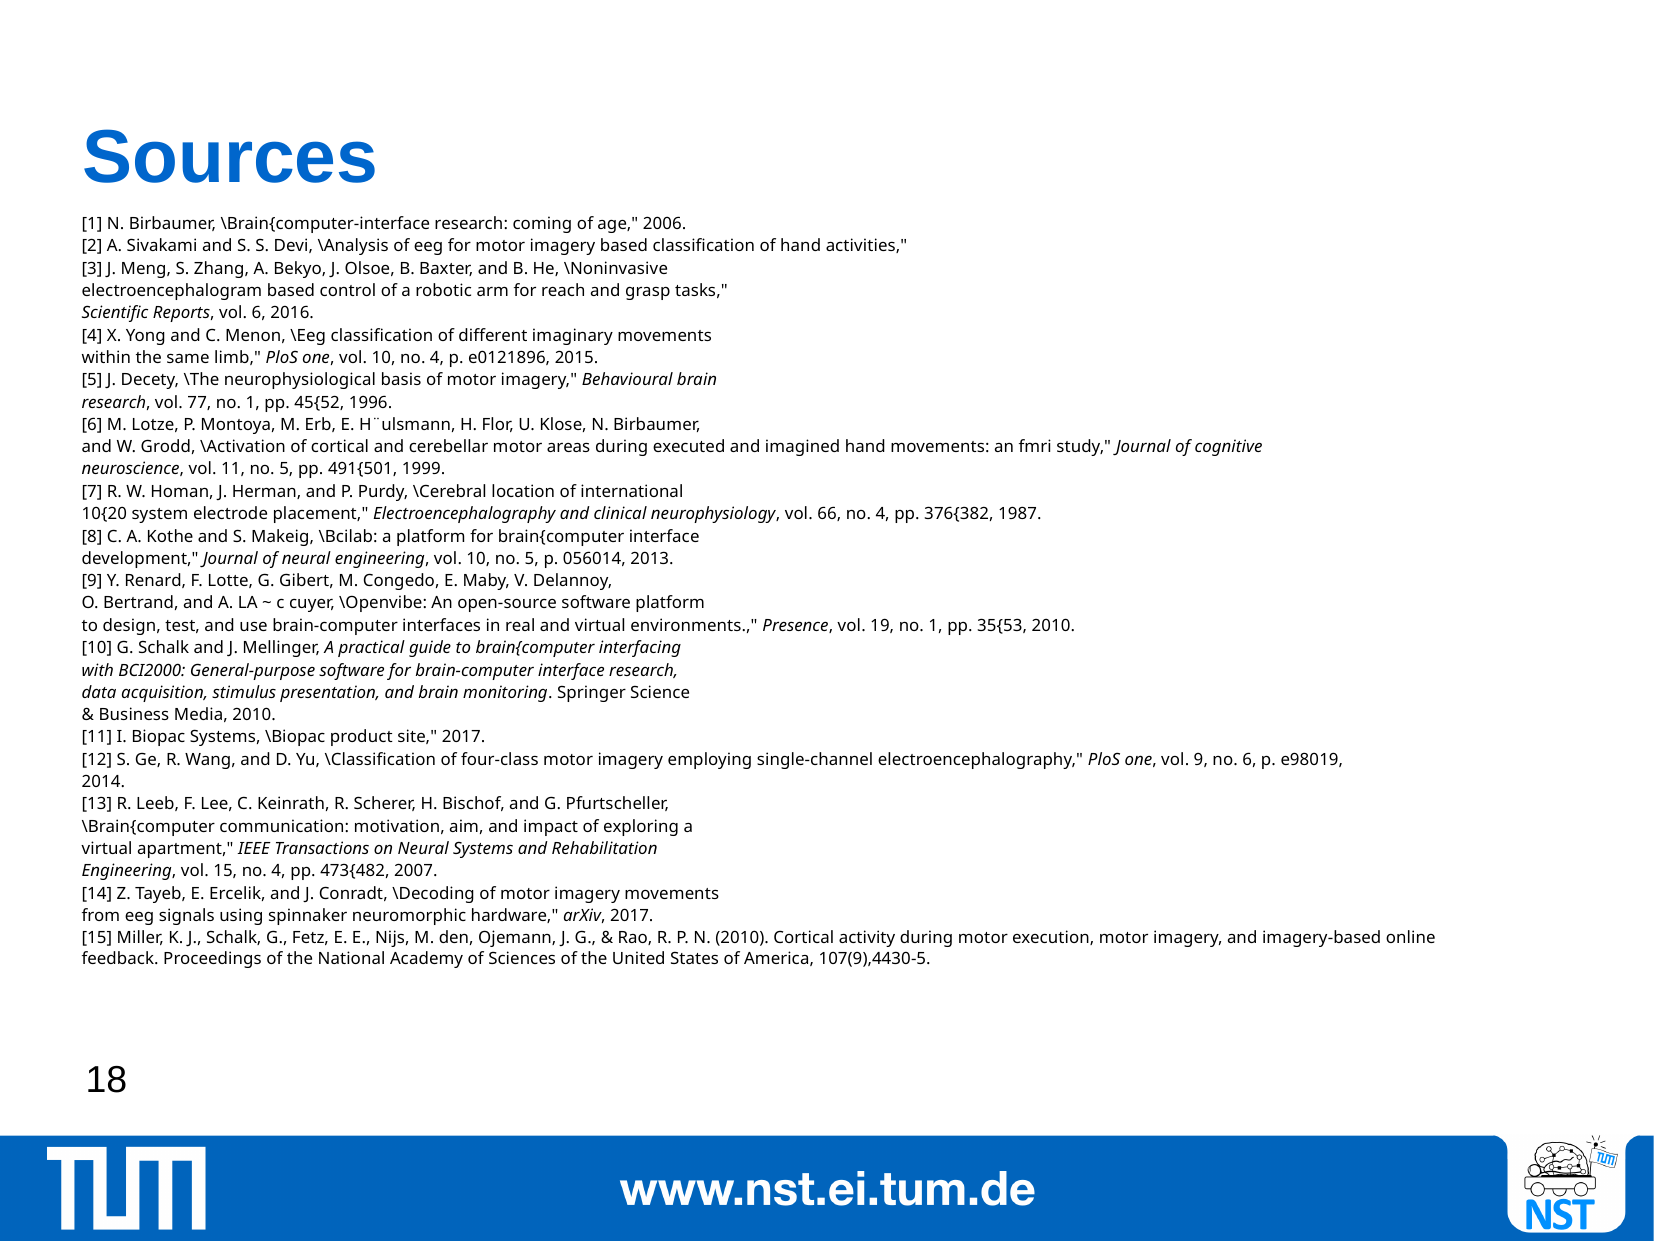

# Sources
[1] N. Birbaumer, \Brain{computer-interface research: coming of age," 2006.
[2] A. Sivakami and S. S. Devi, \Analysis of eeg for motor imagery based classification of hand activities,"
[3] J. Meng, S. Zhang, A. Bekyo, J. Olsoe, B. Baxter, and B. He, \Noninvasive
electroencephalogram based control of a robotic arm for reach and grasp tasks,"
Scientific Reports, vol. 6, 2016.
[4] X. Yong and C. Menon, \Eeg classification of different imaginary movements
within the same limb," PloS one, vol. 10, no. 4, p. e0121896, 2015.
[5] J. Decety, \The neurophysiological basis of motor imagery," Behavioural brain
research, vol. 77, no. 1, pp. 45{52, 1996.
[6] M. Lotze, P. Montoya, M. Erb, E. H¨ulsmann, H. Flor, U. Klose, N. Birbaumer,
and W. Grodd, \Activation of cortical and cerebellar motor areas during executed and imagined hand movements: an fmri study," Journal of cognitive
neuroscience, vol. 11, no. 5, pp. 491{501, 1999.
[7] R. W. Homan, J. Herman, and P. Purdy, \Cerebral location of international
10{20 system electrode placement," Electroencephalography and clinical neurophysiology, vol. 66, no. 4, pp. 376{382, 1987.
[8] C. A. Kothe and S. Makeig, \Bcilab: a platform for brain{computer interface
development," Journal of neural engineering, vol. 10, no. 5, p. 056014, 2013.
[9] Y. Renard, F. Lotte, G. Gibert, M. Congedo, E. Maby, V. Delannoy,
O. Bertrand, and A. LA ~ c cuyer, \Openvibe: An open-source software platform
to design, test, and use brain-computer interfaces in real and virtual environments.," Presence, vol. 19, no. 1, pp. 35{53, 2010.
[10] G. Schalk and J. Mellinger, A practical guide to brain{computer interfacing
with BCI2000: General-purpose software for brain-computer interface research,
data acquisition, stimulus presentation, and brain monitoring. Springer Science
& Business Media, 2010.
[11] I. Biopac Systems, \Biopac product site," 2017.
[12] S. Ge, R. Wang, and D. Yu, \Classification of four-class motor imagery employing single-channel electroencephalography," PloS one, vol. 9, no. 6, p. e98019,
2014.
[13] R. Leeb, F. Lee, C. Keinrath, R. Scherer, H. Bischof, and G. Pfurtscheller,
\Brain{computer communication: motivation, aim, and impact of exploring a
virtual apartment," IEEE Transactions on Neural Systems and Rehabilitation
Engineering, vol. 15, no. 4, pp. 473{482, 2007.
[14] Z. Tayeb, E. Ercelik, and J. Conradt, \Decoding of motor imagery movements
from eeg signals using spinnaker neuromorphic hardware," arXiv, 2017.
[15] Miller, K. J., Schalk, G., Fetz, E. E., Nijs, M. den, Ojemann, J. G., & Rao, R. P. N. (2010). Cortical activity during motor execution, motor imagery, and imagery-based online feedback. Proceedings of the National Academy of Sciences of the United States of America, 107(9),4430-5.